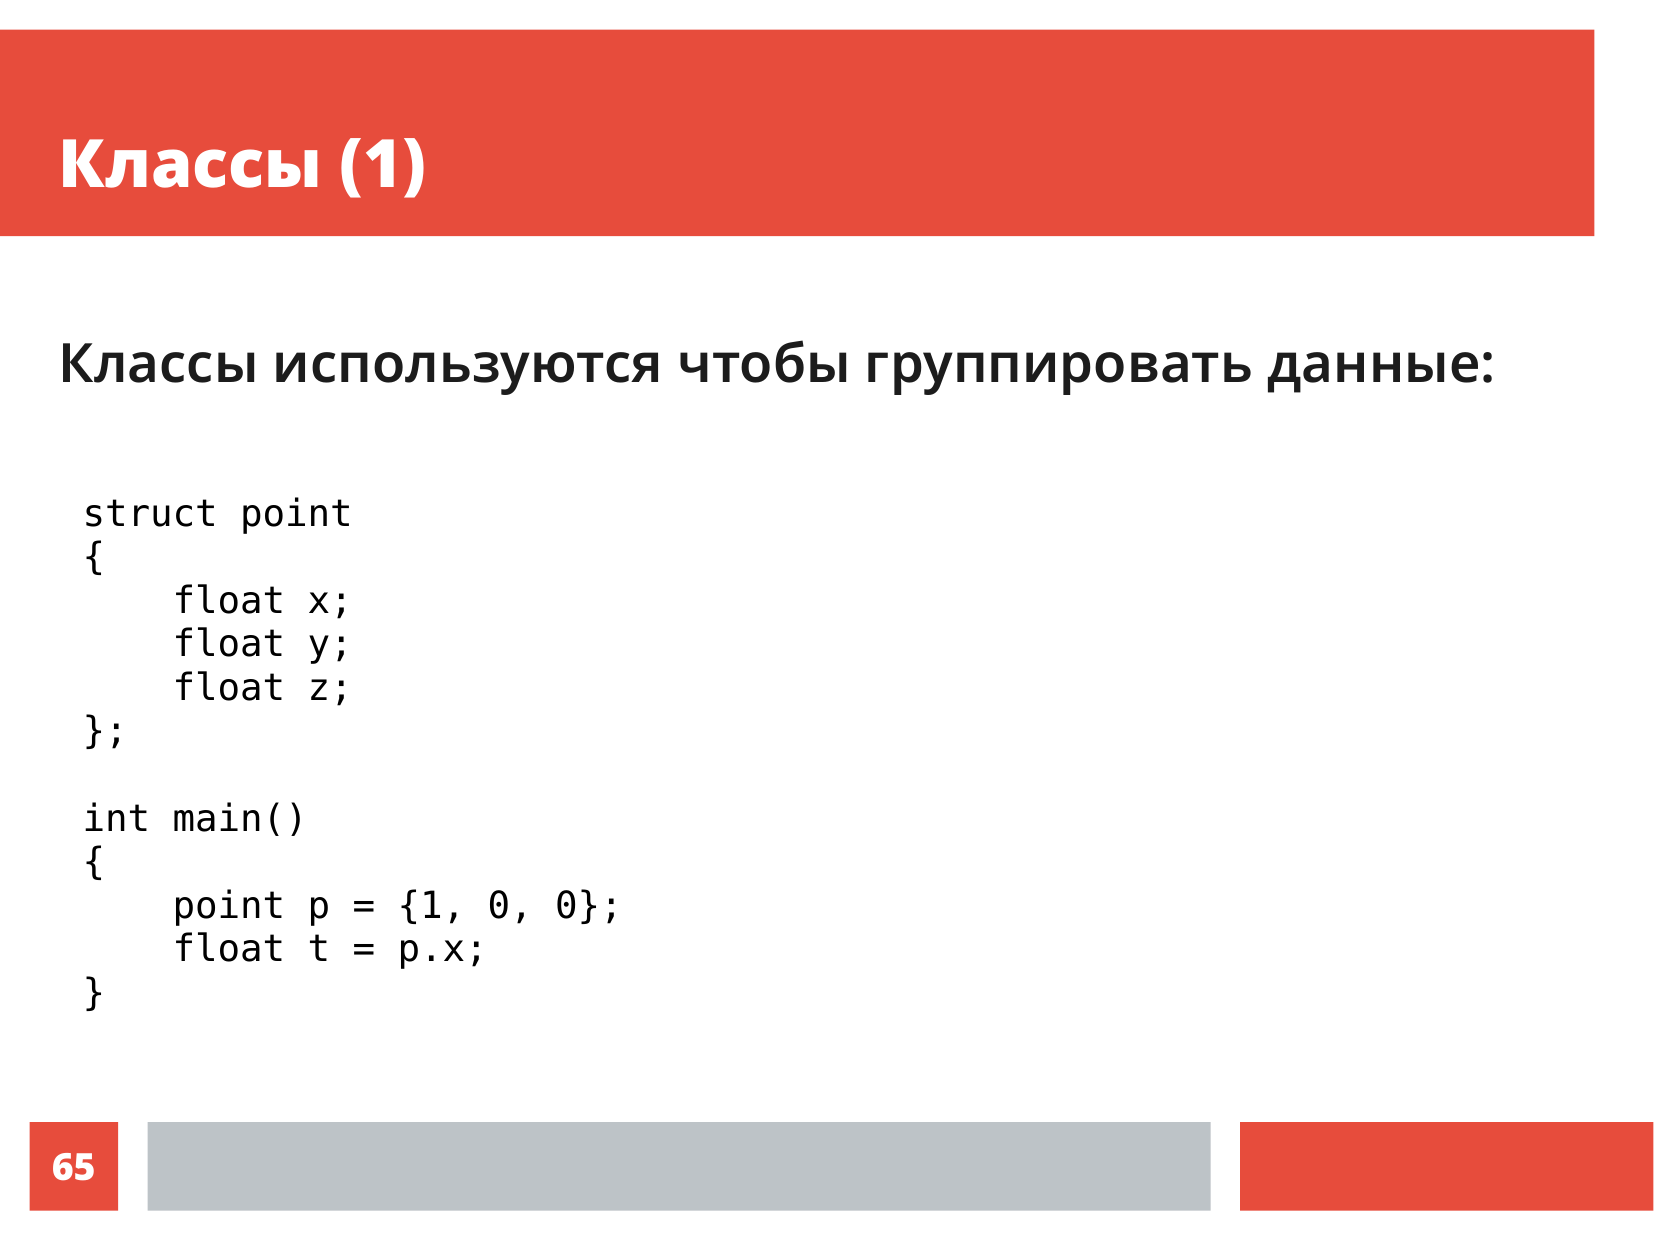

# Классы (1)
Классы используются чтобы группировать данные:
struct point
{
 float x;
 float y;
 float z;
};
int main()
{
 point p = {1, 0, 0};
 float t = p.x;
}
65